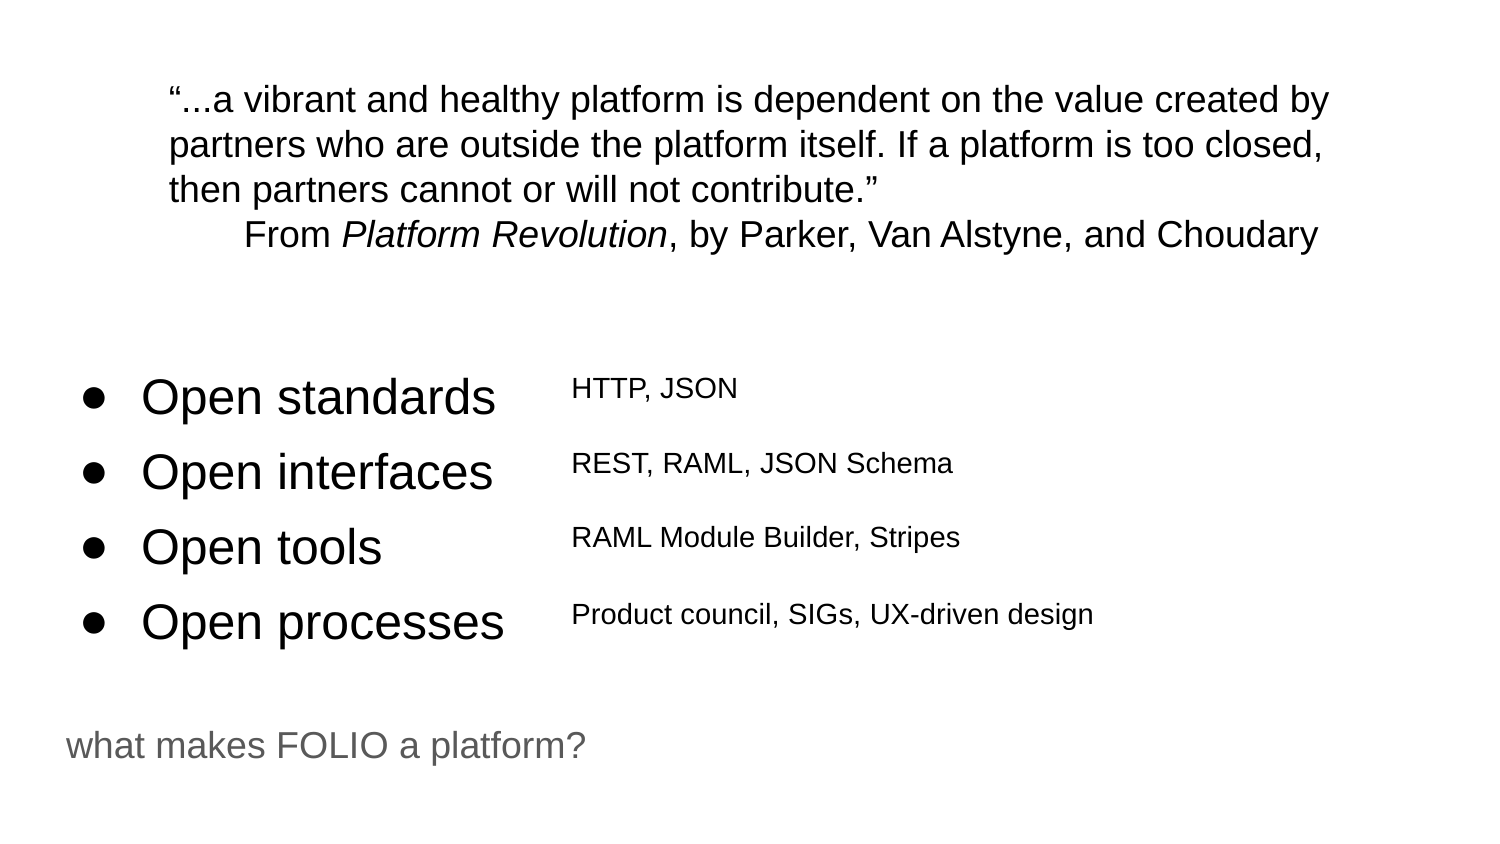

“...a vibrant and healthy platform is dependent on the value created by partners who are outside the platform itself. If a platform is too closed, then partners cannot or will not contribute.”
From Platform Revolution, by Parker, Van Alstyne, and Choudary
Open standards
Open interfaces
Open tools
Open processes
HTTP, JSON
REST, RAML, JSON Schema
RAML Module Builder, Stripes
Product council, SIGs, UX-driven design
# what makes FOLIO a platform?